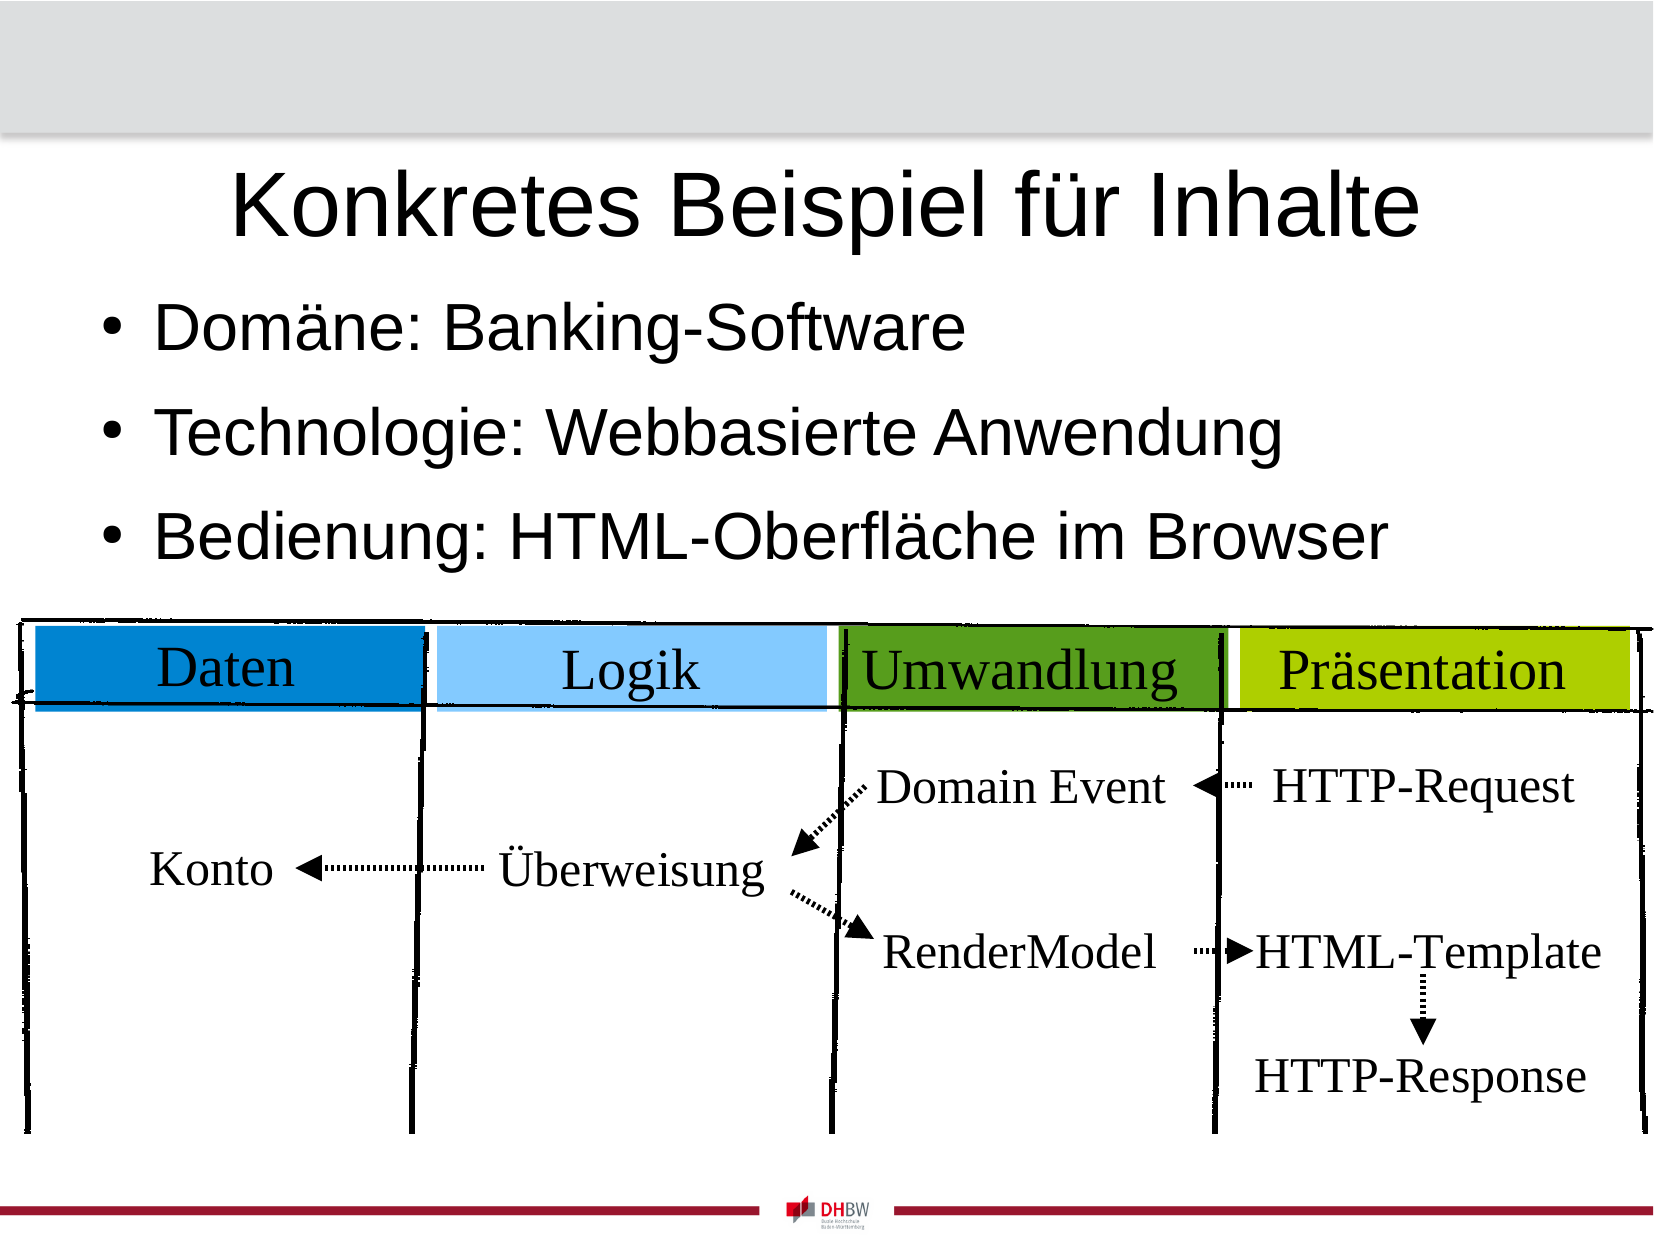

# Konkretes Beispiel für Inhalte
Domäne: Banking-Software
Technologie: Webbasierte Anwendung
Bedienung: HTML-Oberfläche im Browser
Daten
Logik
Umwandlung
Präsentation
HTTP-Request
Domain Event
Konto
Überweisung
RenderModel
HTML-Template
HTTP-Response